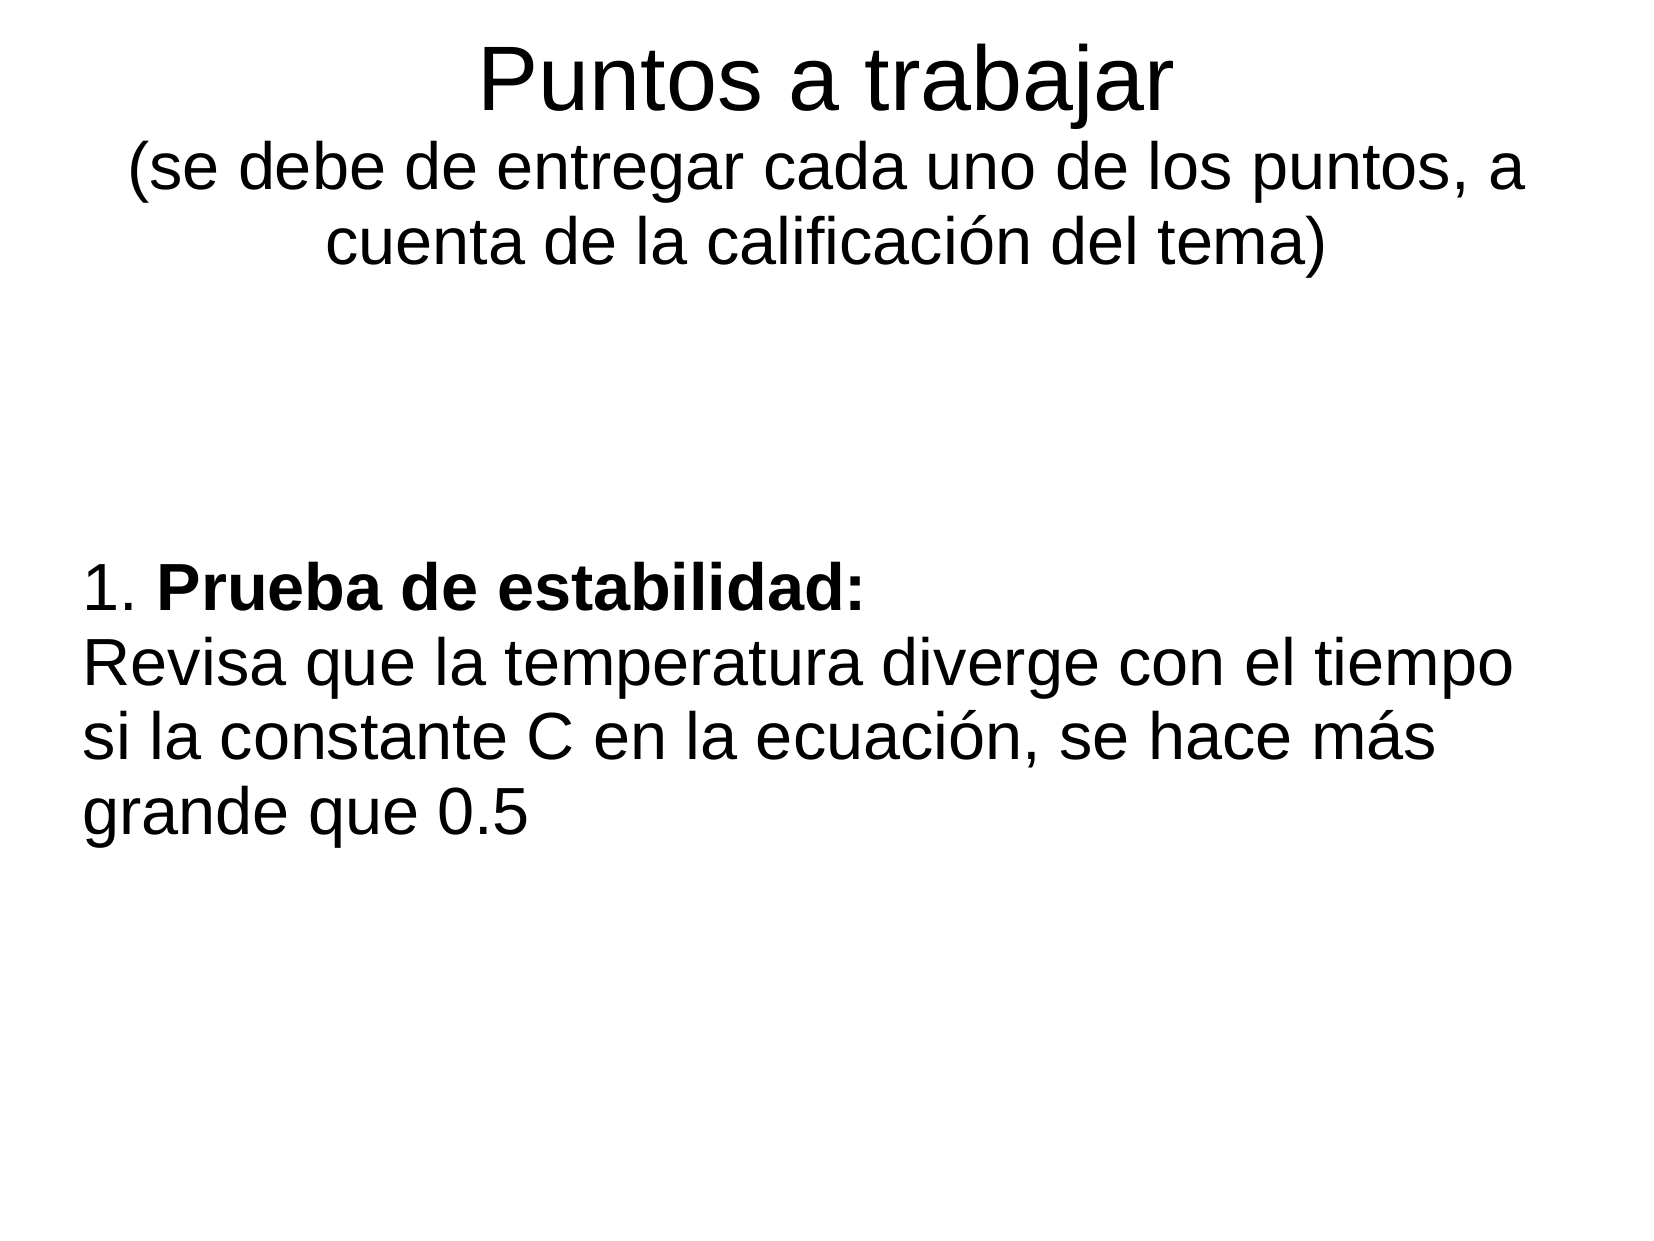

# Puntos a trabajar (se debe de entregar cada uno de los puntos, a cuenta de la calificación del tema)
1. Prueba de estabilidad:
Revisa que la temperatura diverge con el tiempo si la constante C en la ecuación, se hace más grande que 0.5